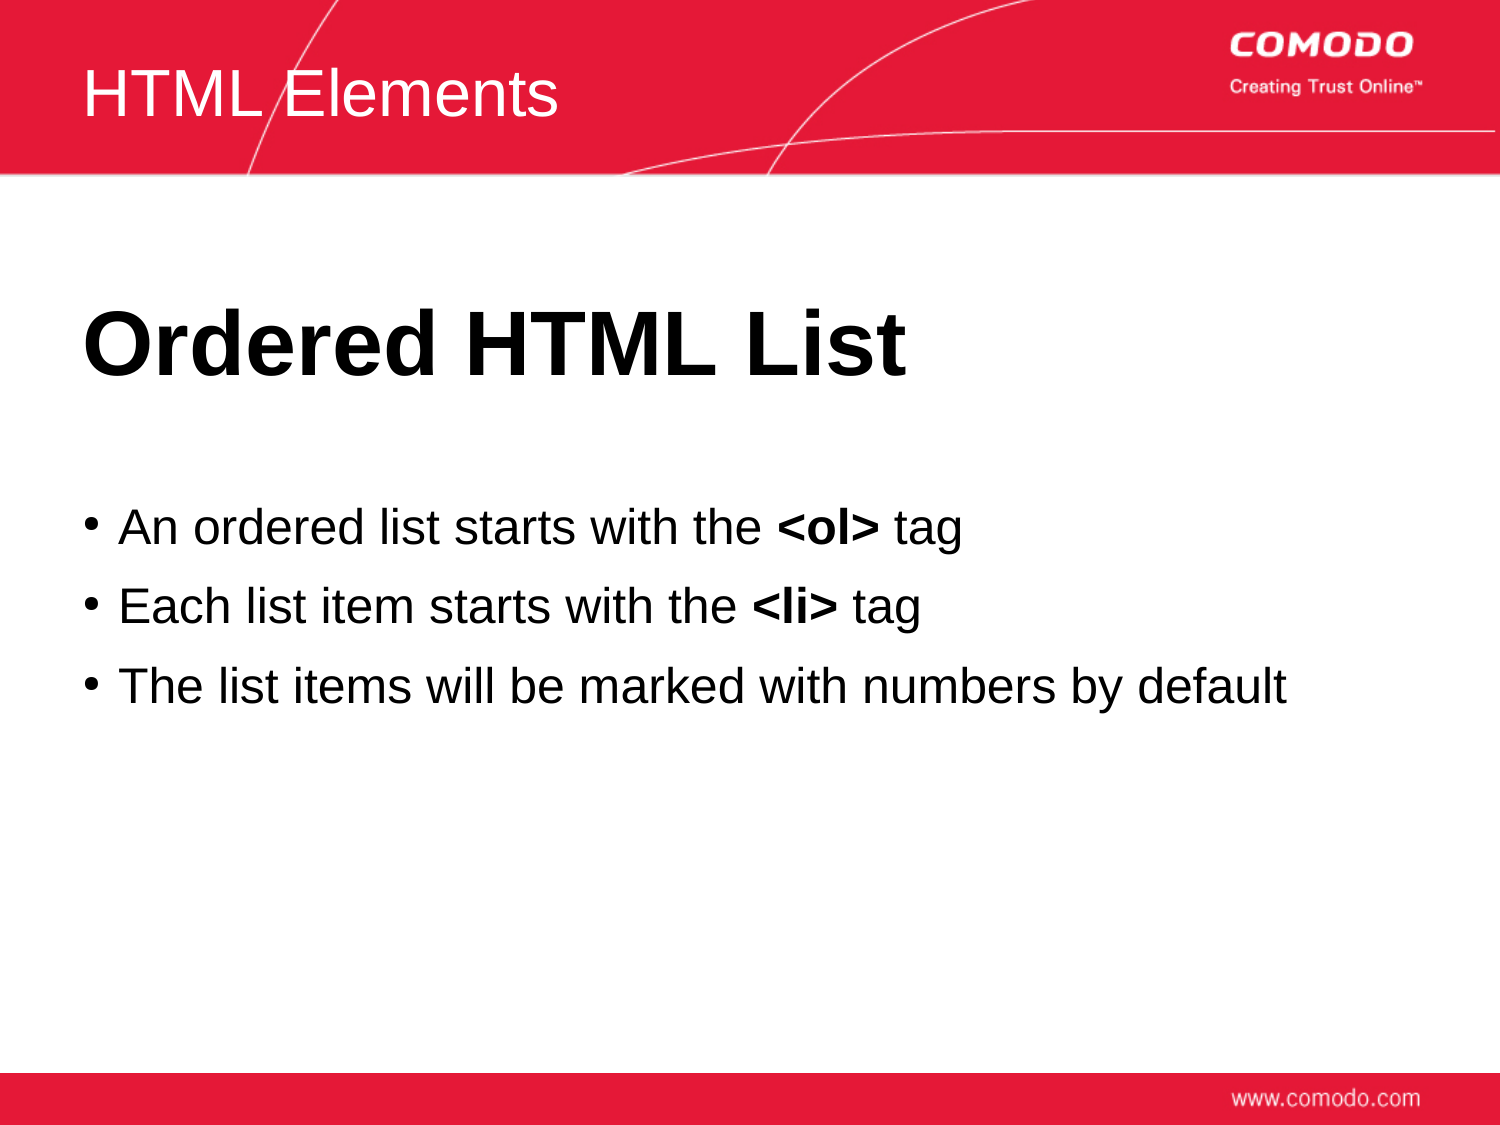

# HTML Elements
Ordered HTML List
An ordered list starts with the <ol> tag
Each list item starts with the <li> tag
The list items will be marked with numbers by default